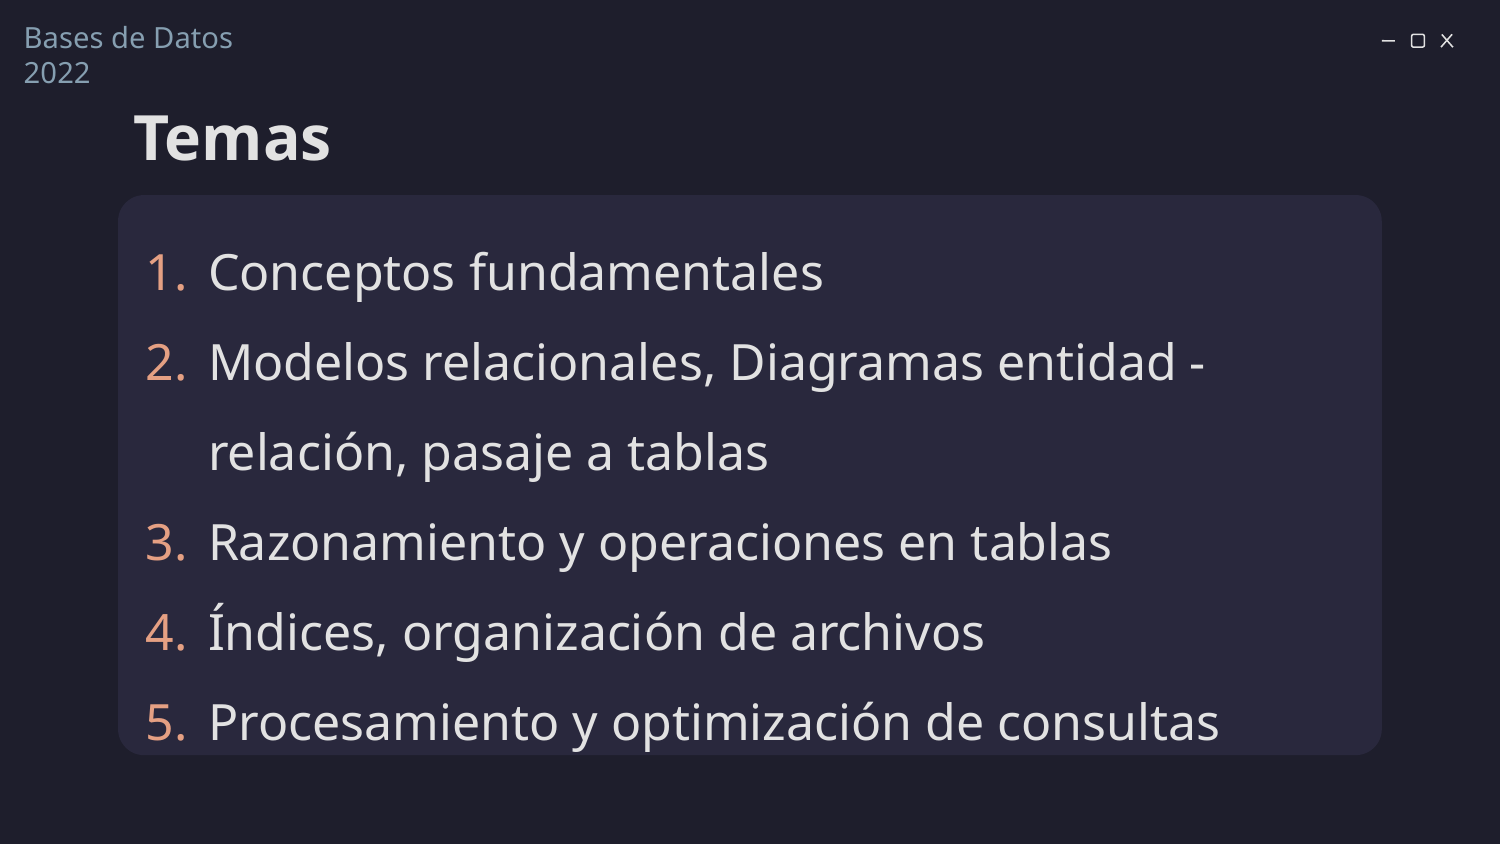

# Temas
Conceptos fundamentales
Modelos relacionales, Diagramas entidad - relación, pasaje a tablas
Razonamiento y operaciones en tablas
Índices, organización de archivos
Procesamiento y optimización de consultas